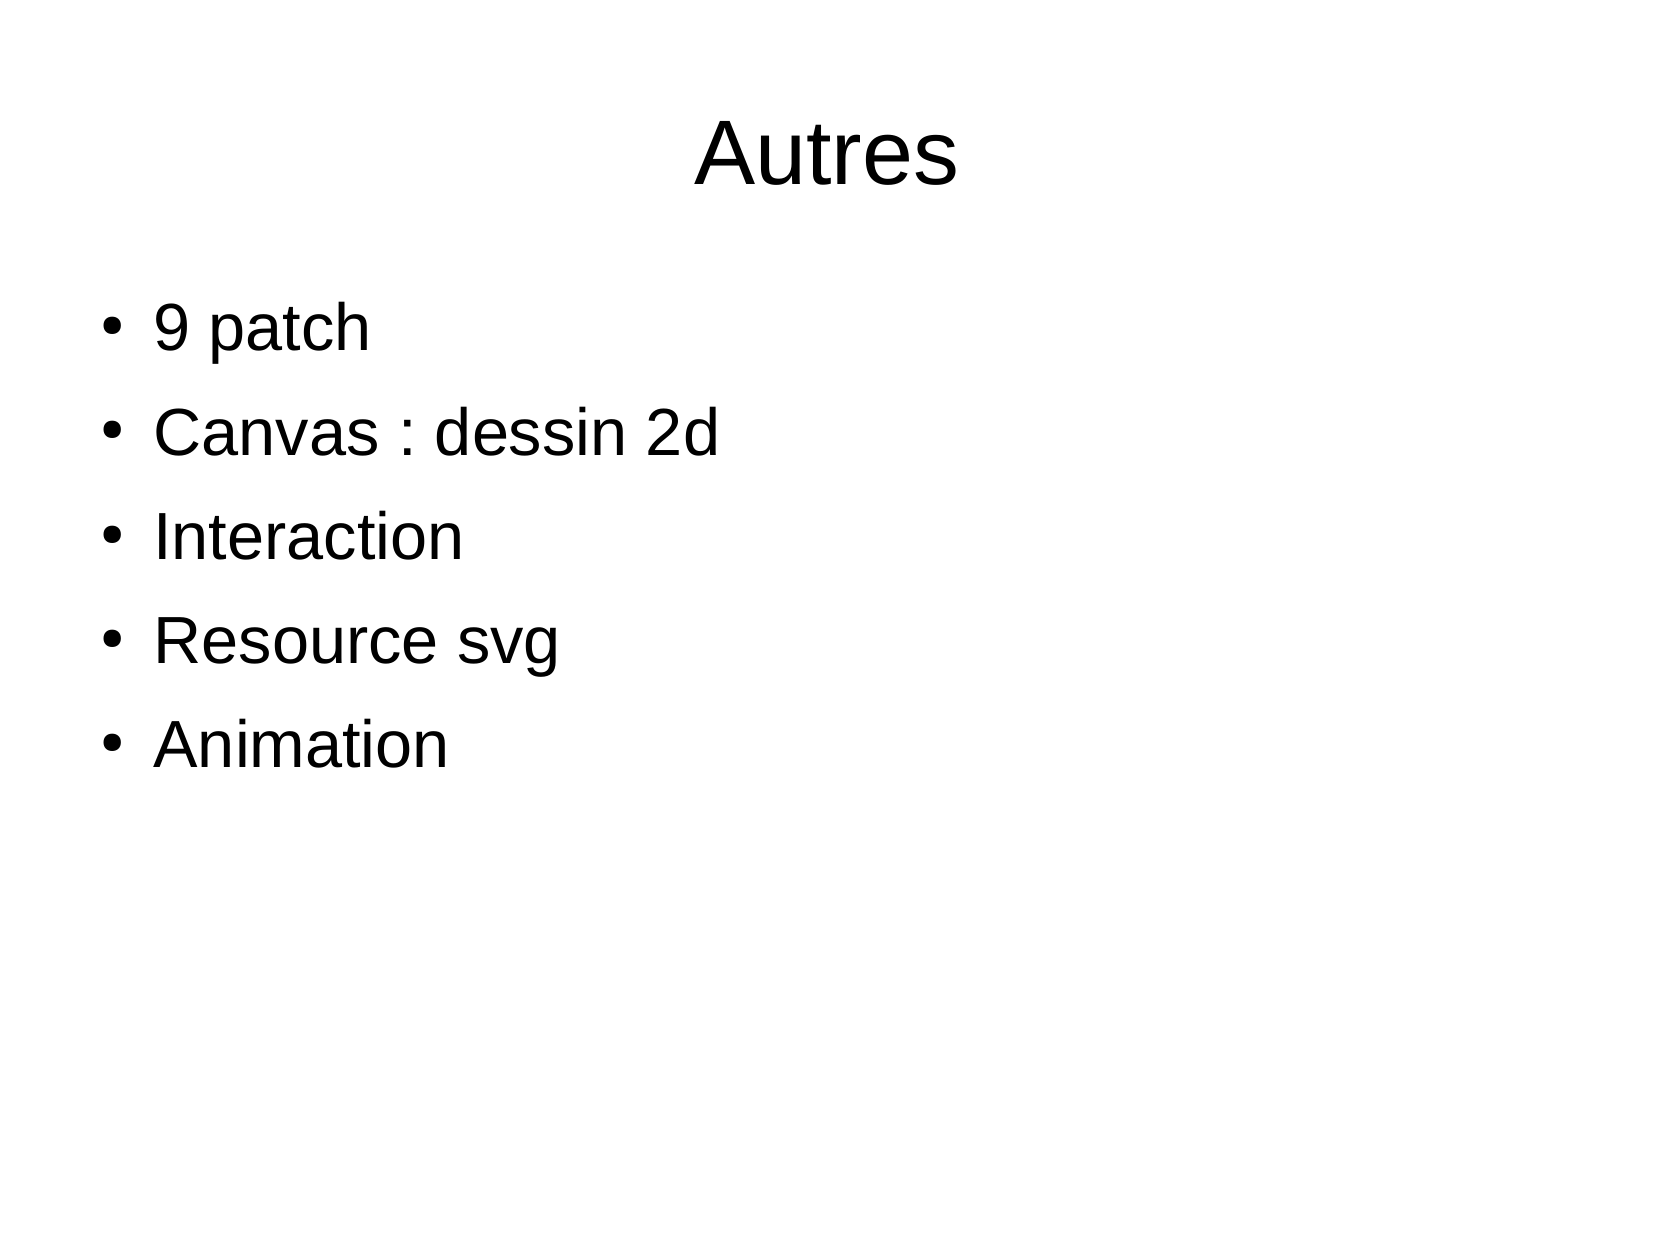

# Autres
9 patch
Canvas : dessin 2d
Interaction
Resource svg
Animation